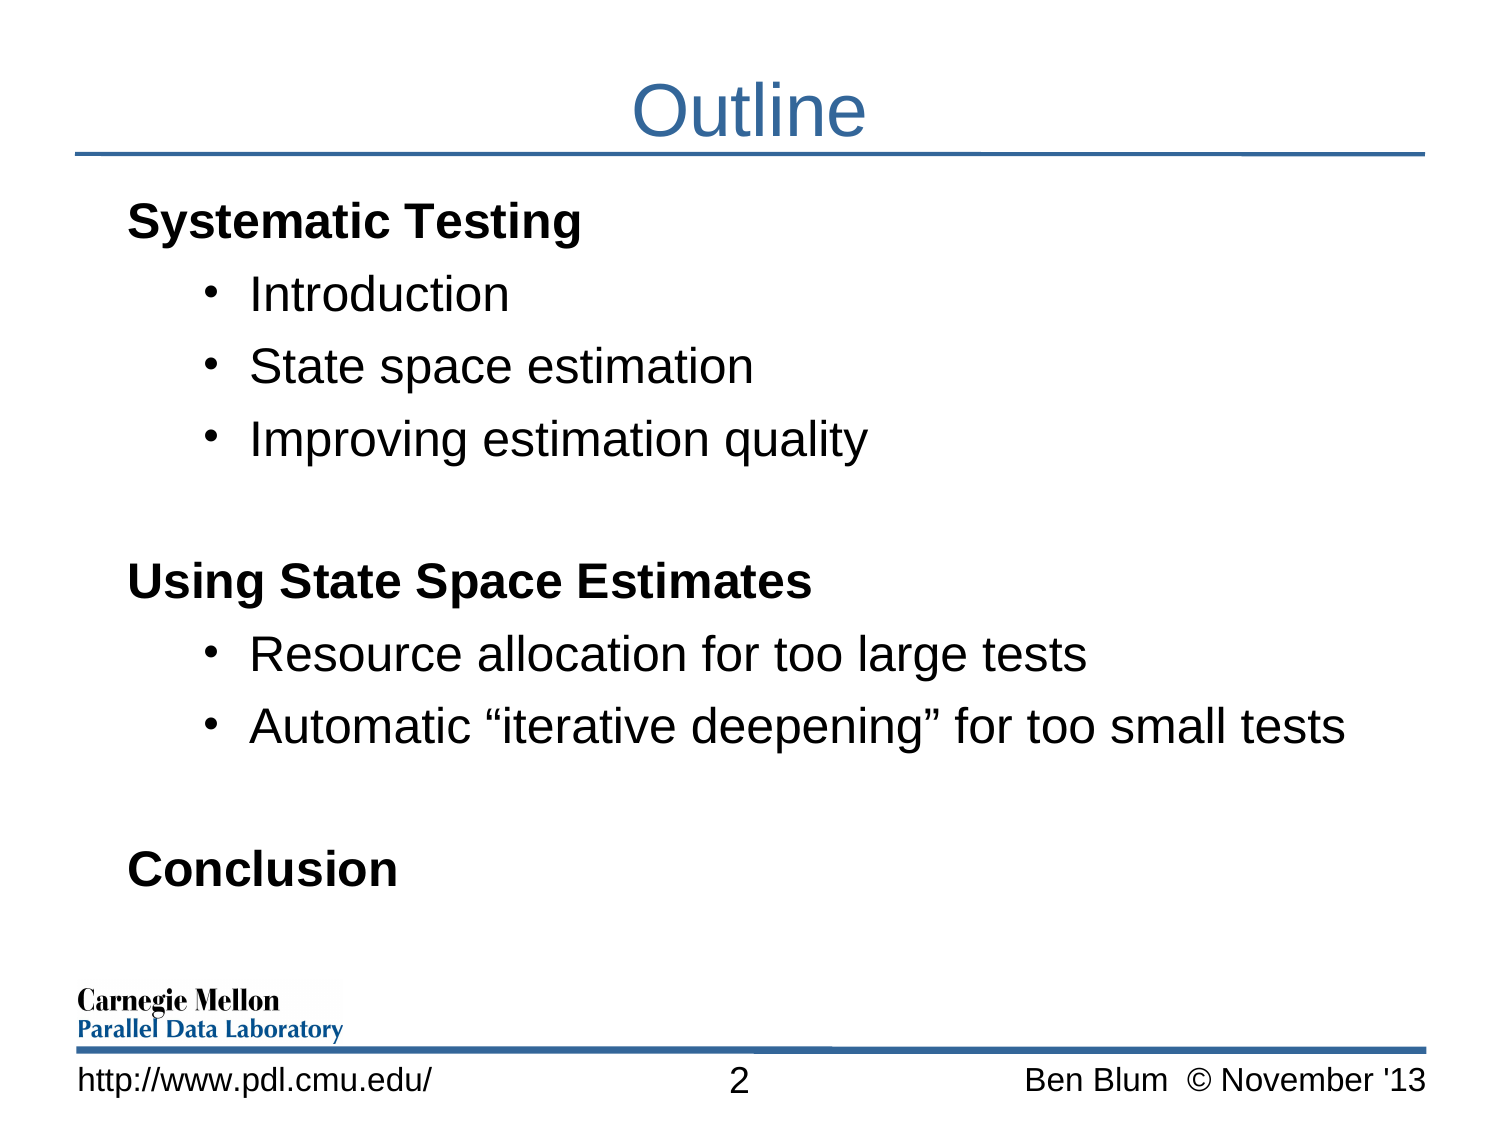

# Outline
Systematic Testing
Introduction
State space estimation
Improving estimation quality
Using State Space Estimates
Resource allocation for too large tests
Automatic “iterative deepening” for too small tests
Conclusion
2